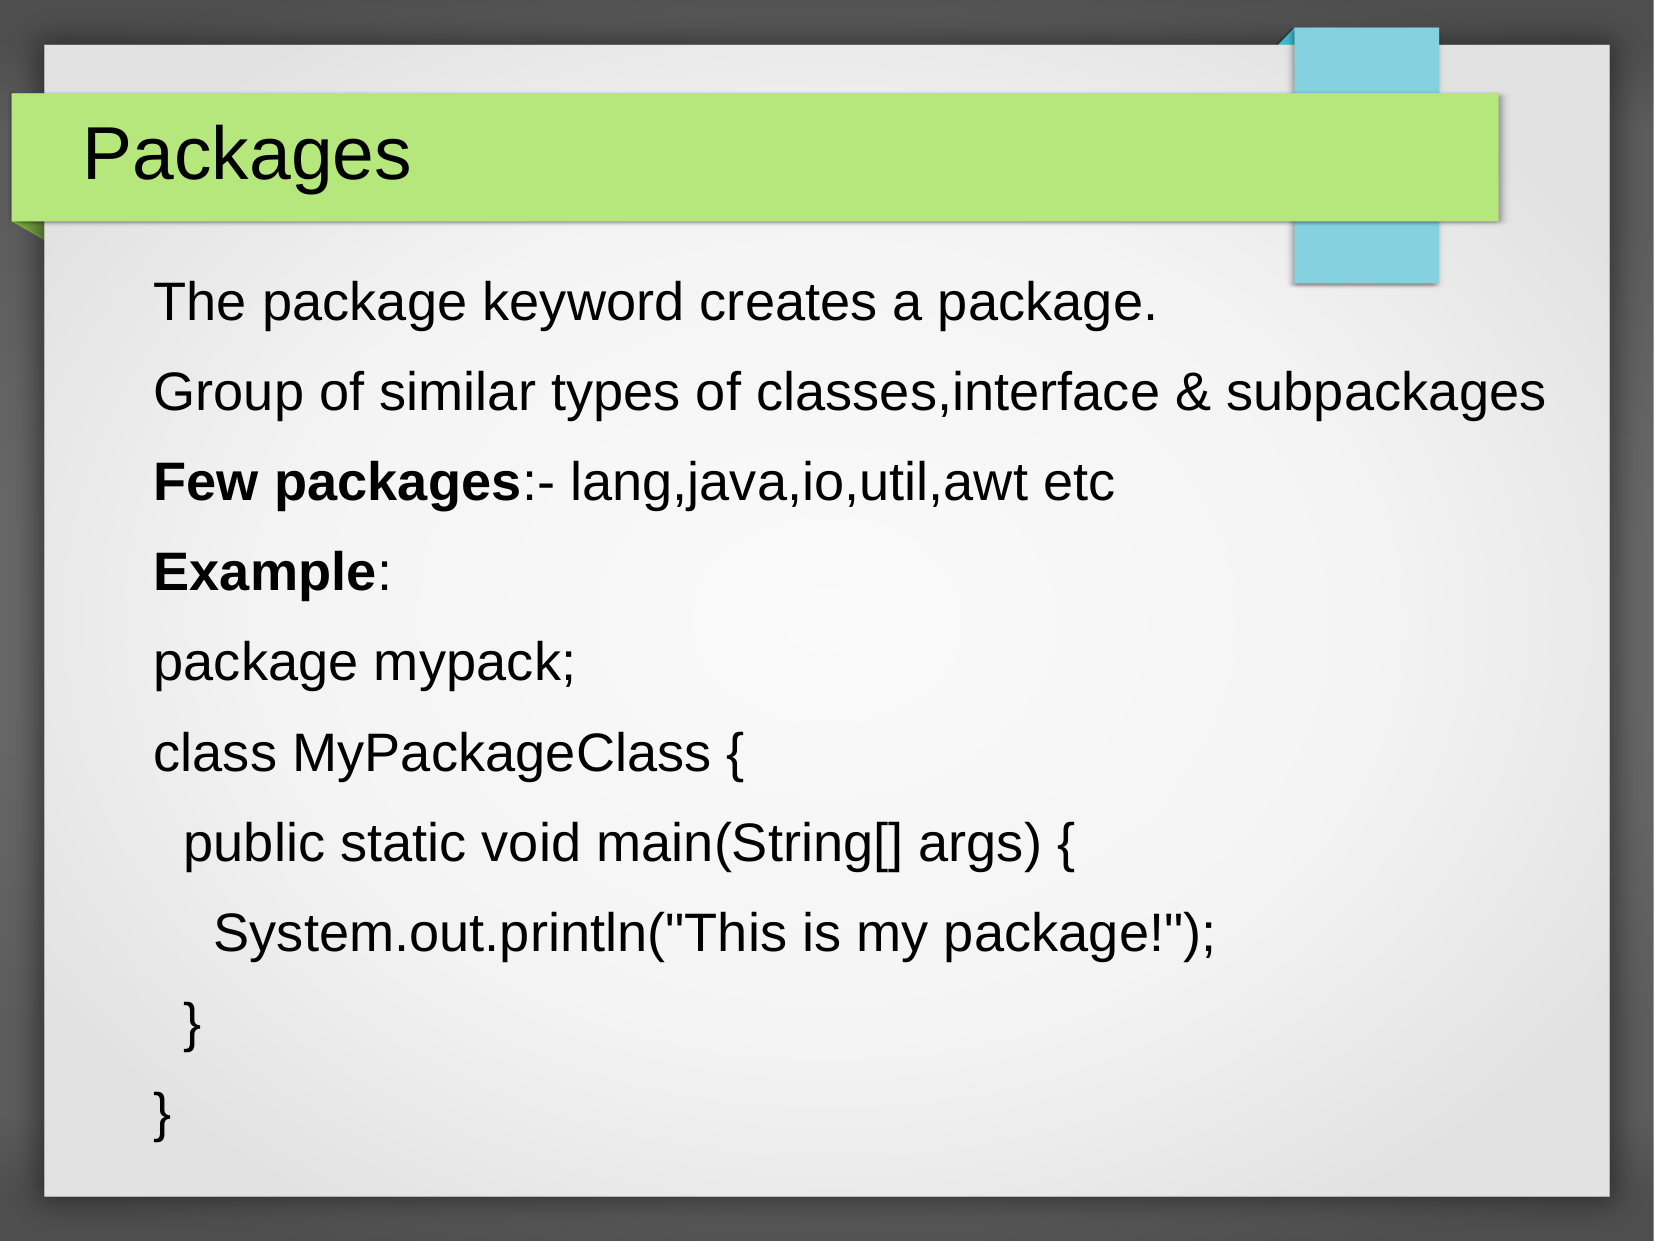

# Packages
The package keyword creates a package.
Group of similar types of classes,interface & subpackages
Few packages:- lang,java,io,util,awt etc
Example:
package mypack;
class MyPackageClass {
 public static void main(String[] args) {
 System.out.println("This is my package!");
 }
}